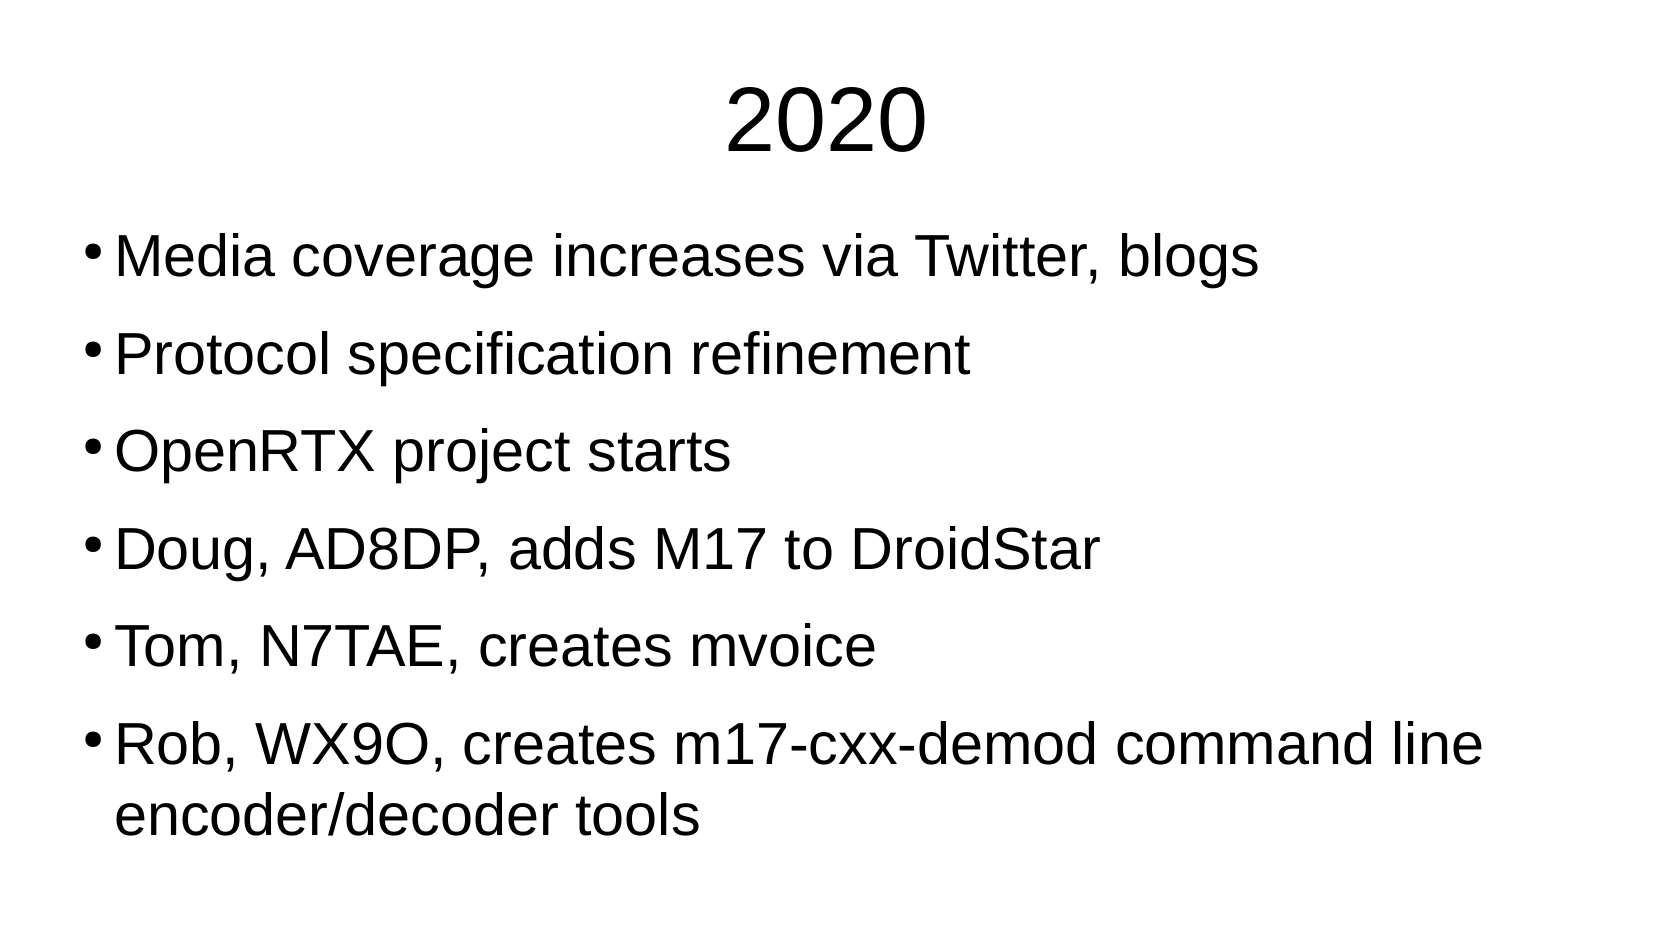

2020
Media coverage increases via Twitter, blogs
Protocol specification refinement
OpenRTX project starts
Doug, AD8DP, adds M17 to DroidStar
Tom, N7TAE, creates mvoice
Rob, WX9O, creates m17-cxx-demod command line encoder/decoder tools